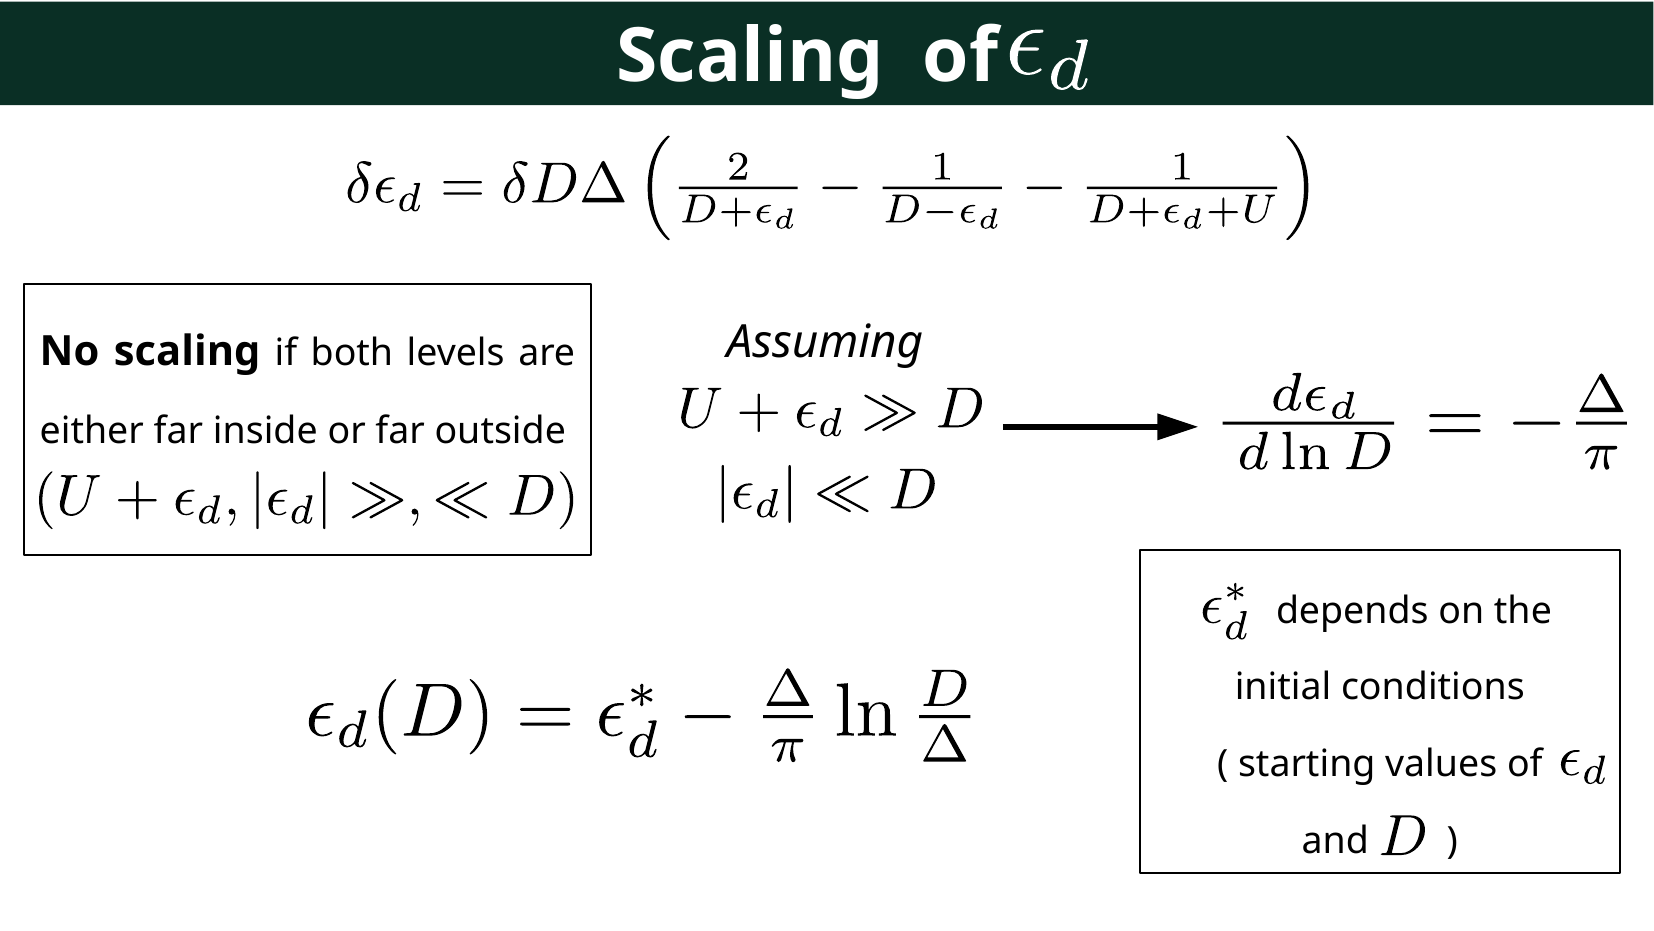

# Scaling of
No scaling if both levels are either far inside or far outside
Assuming
 depends on the
initial conditions
( starting values of
and )